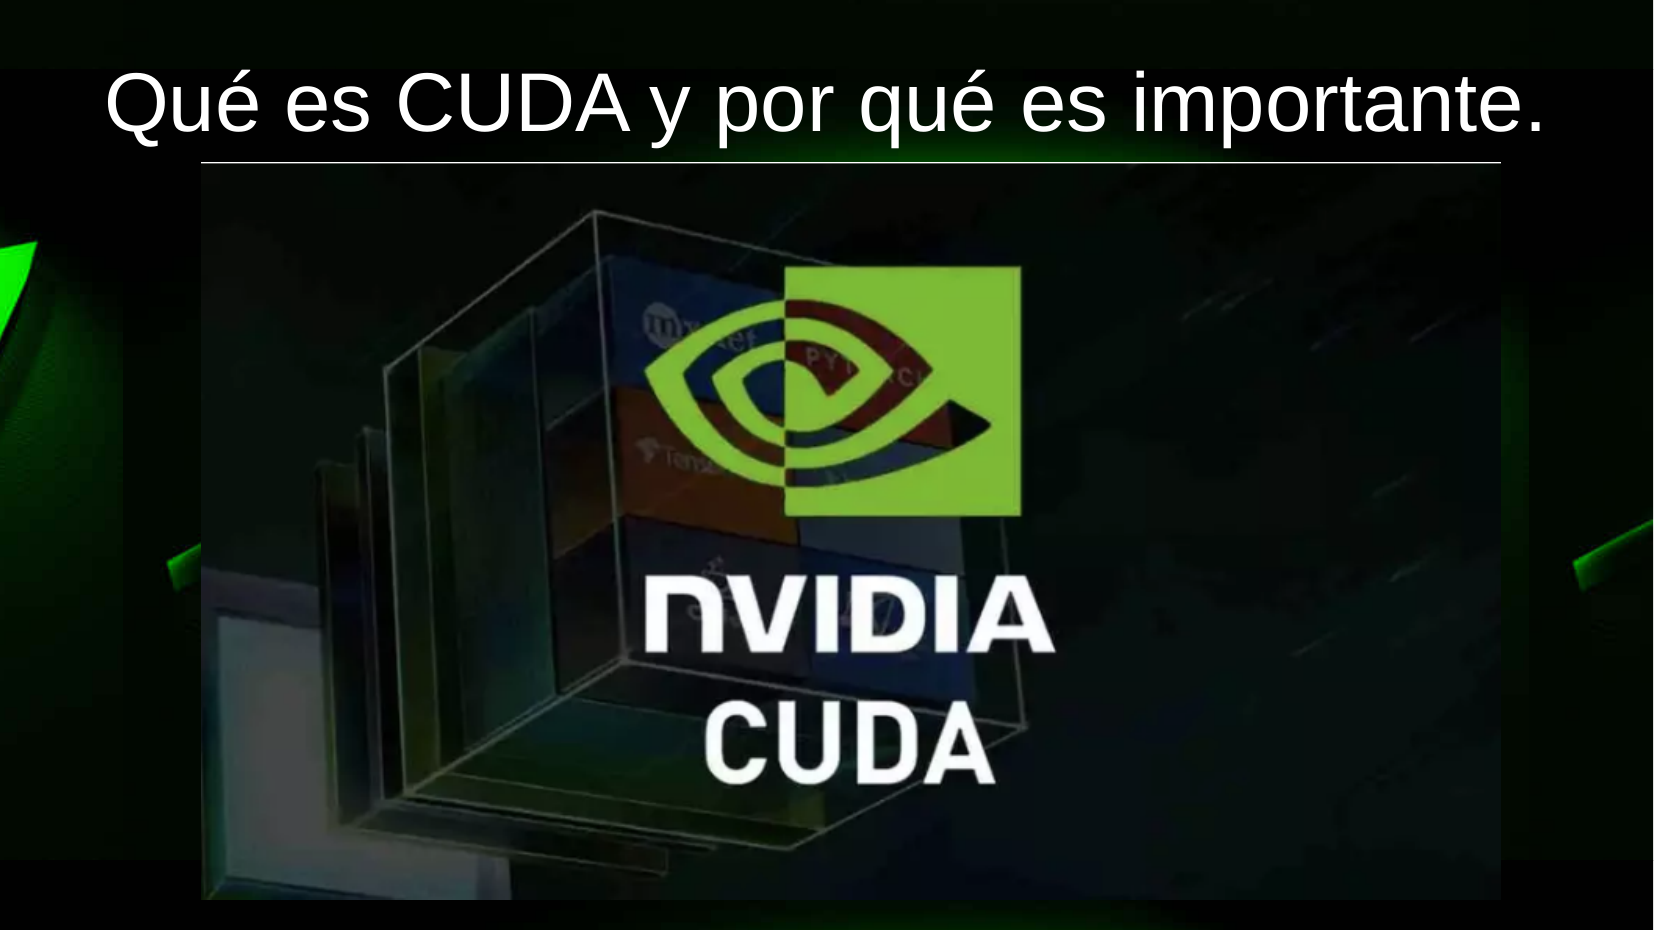

# Qué es CUDA y por qué es importante.